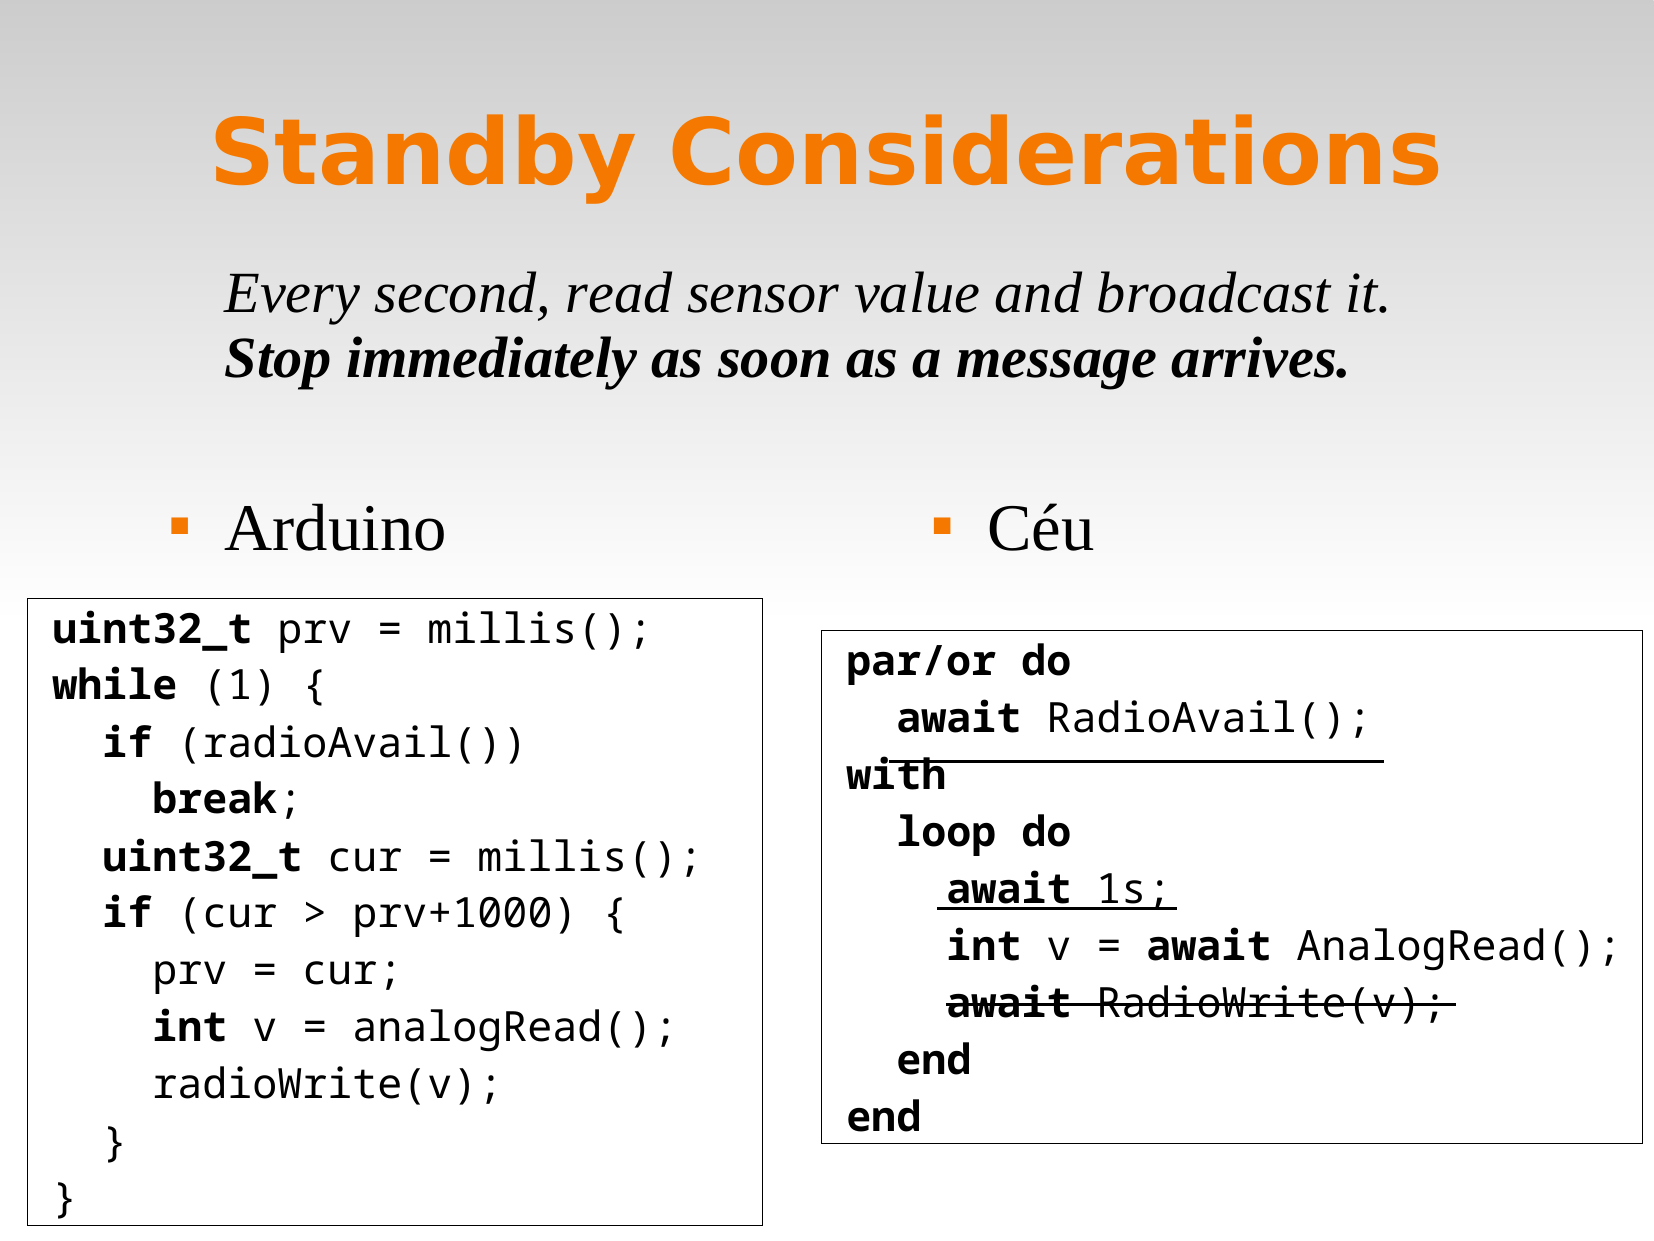

Standby Considerations
Every second, read sensor value and broadcast it.
Stop immediately as soon as a message arrives.
# Arduino
Céu
 uint32_t prv = millis();
 while (1) {
 if (radioAvail())
 break;
 uint32_t cur = millis();
 if (cur > prv+1000) {
 prv = cur;
 int v = analogRead();
 radioWrite(v);
 }
 }
 par/or do
 await RadioAvail();
 with
 loop do
 await 1s;
 int v = await AnalogRead();
 await RadioWrite(v);
 end
 end